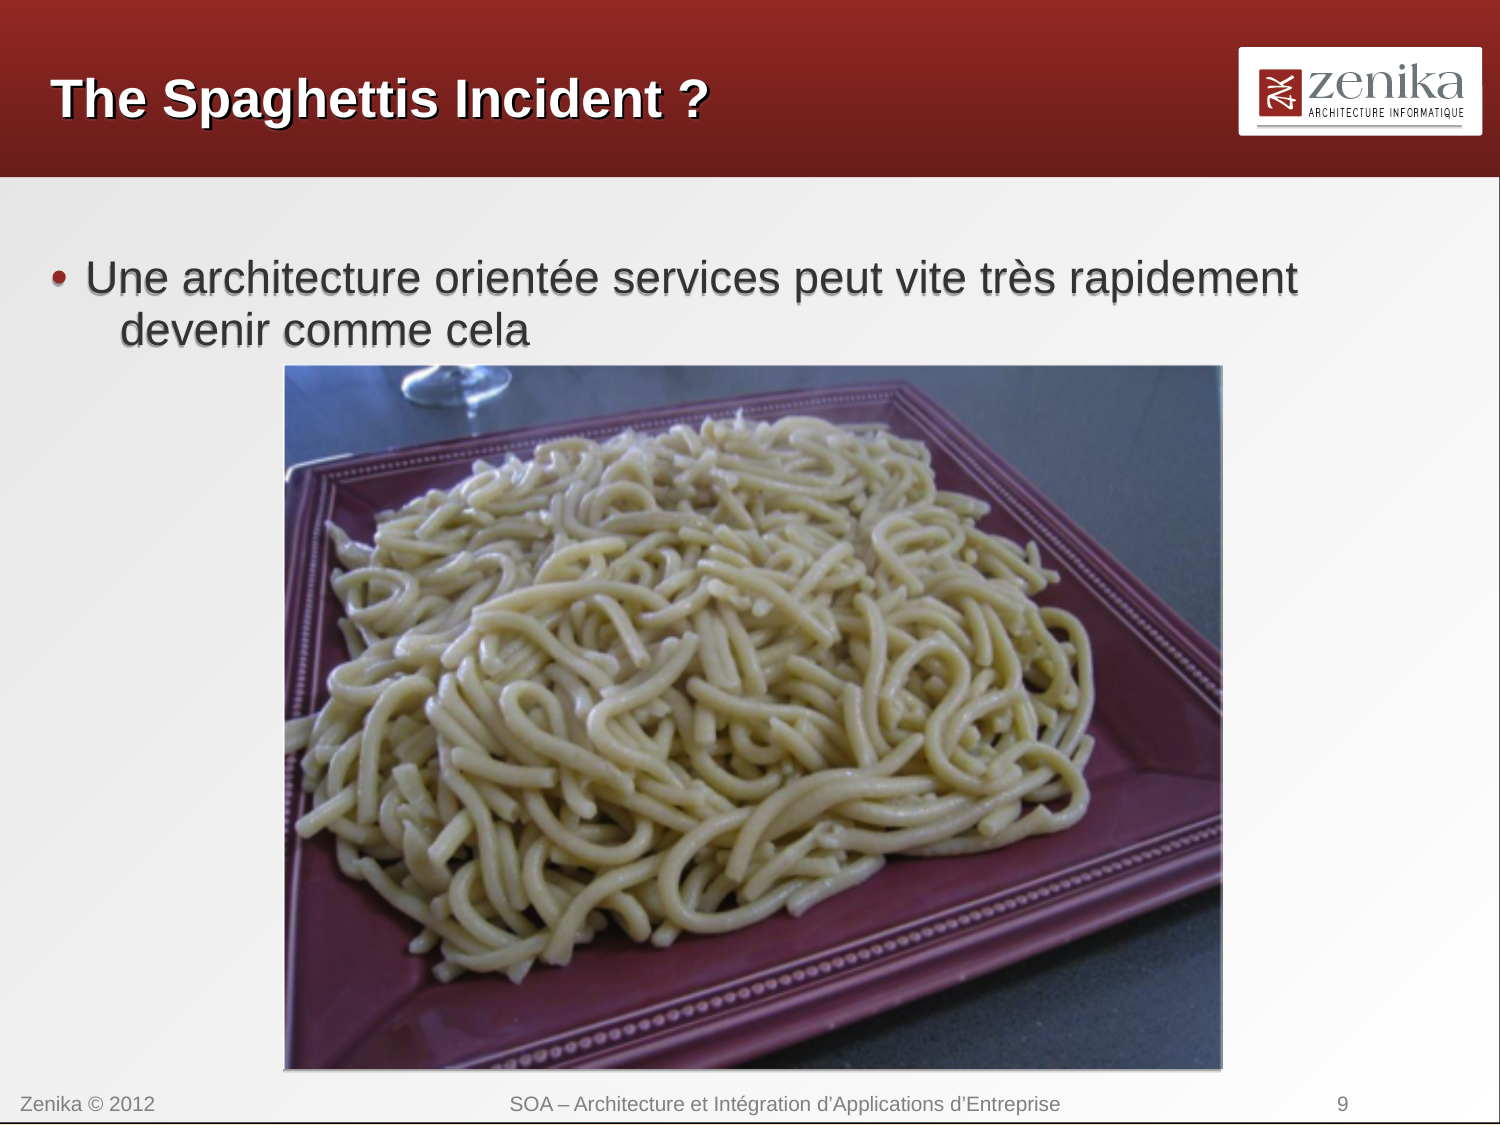

# The Spaghettis Incident ?
Une architecture orientée services peut vite très rapidement devenir comme cela